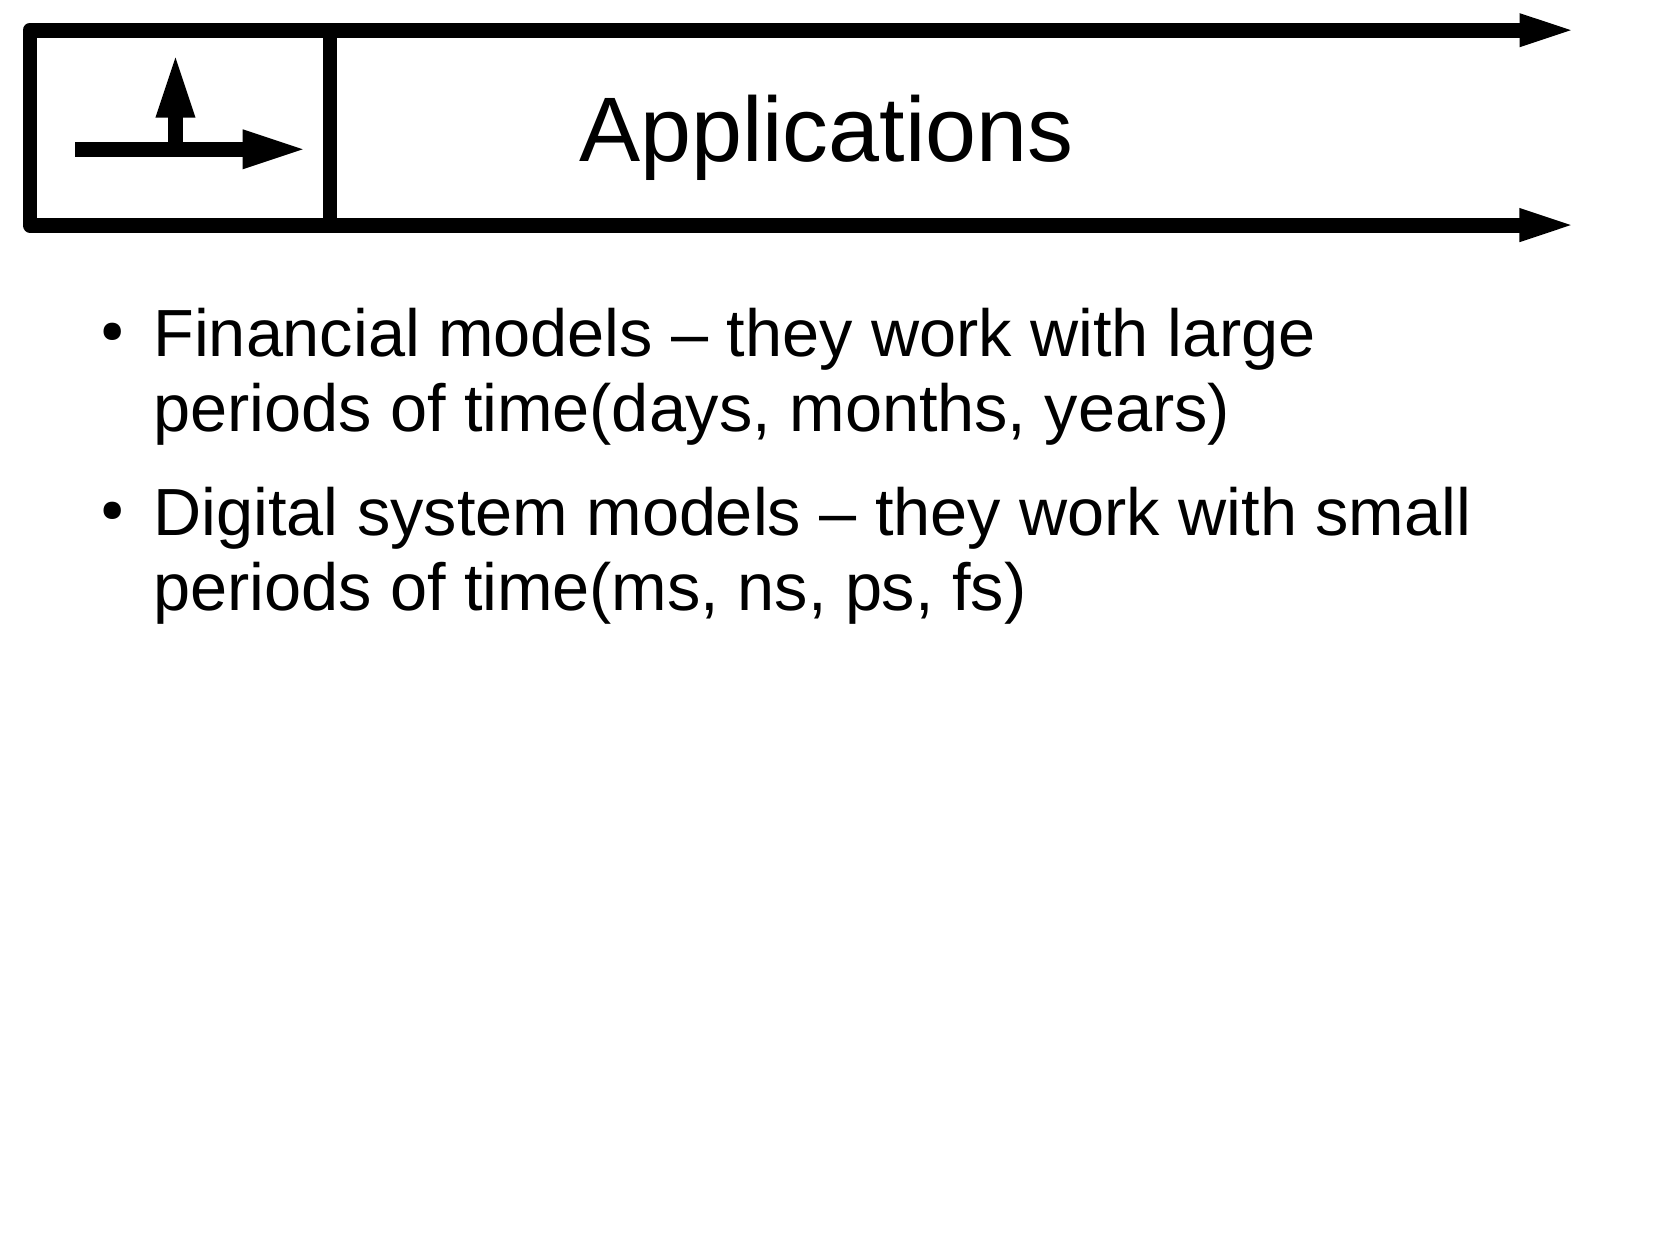

# Applications
Financial models – they work with large periods of time(days, months, years)
Digital system models – they work with small periods of time(ms, ns, ps, fs)